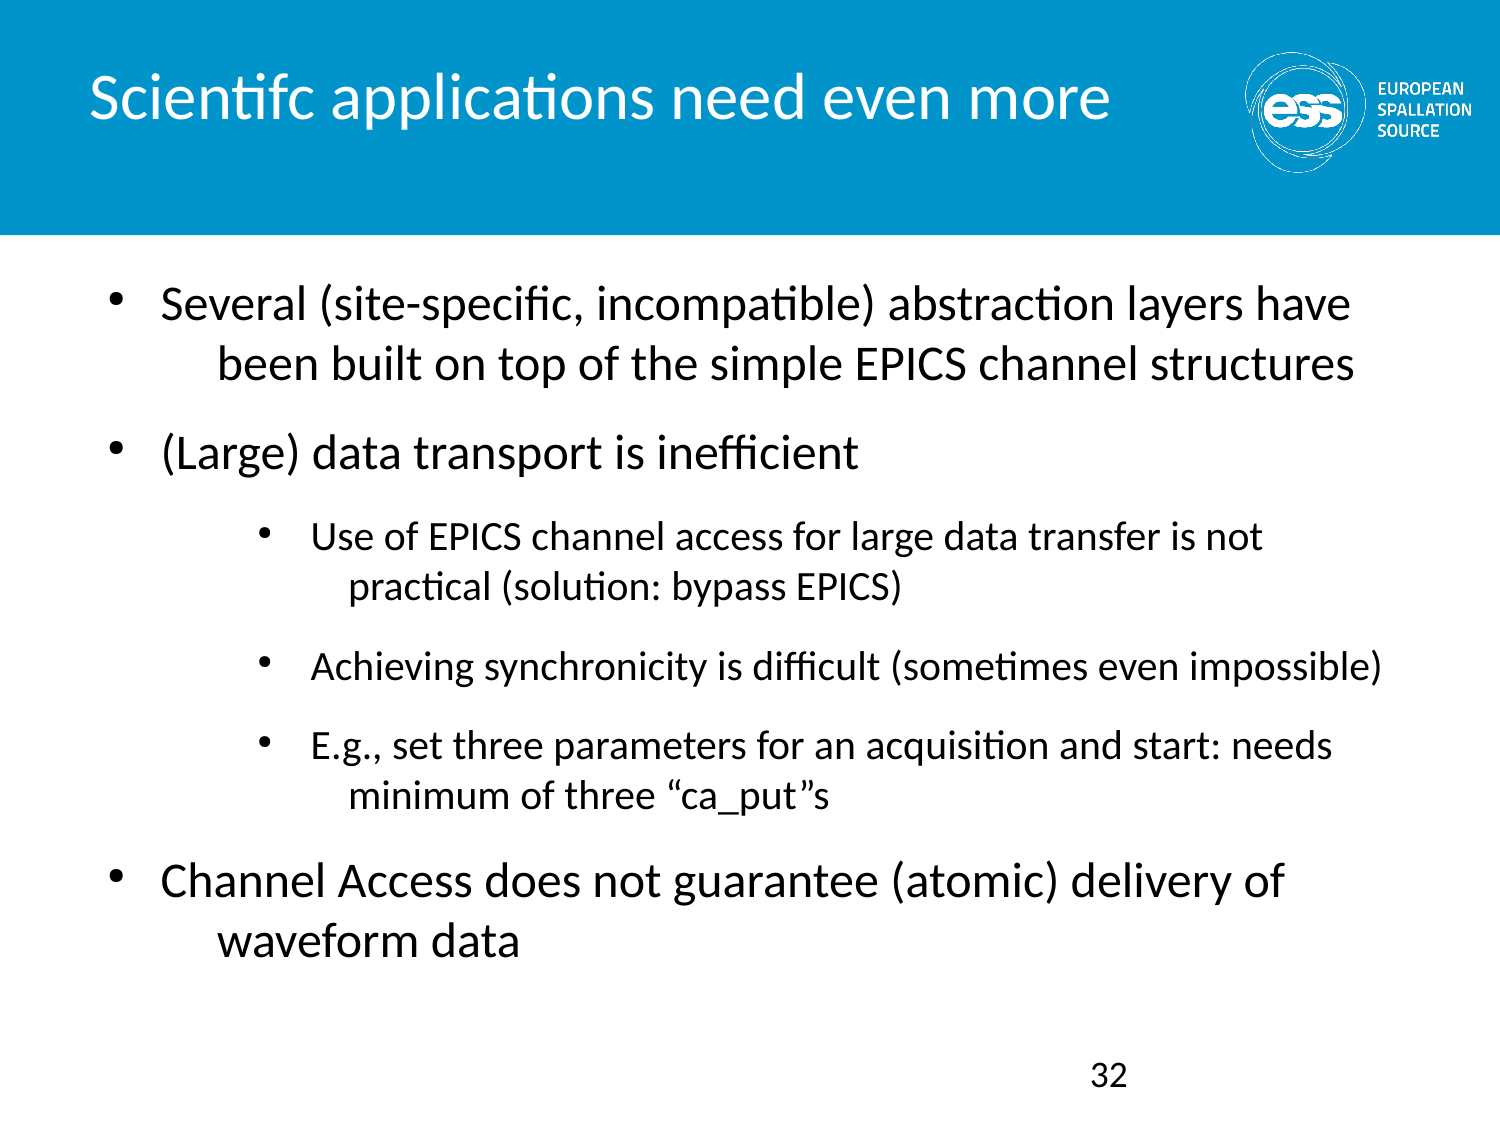

# Scientifc applications need even more
Several (site-specific, incompatible) abstraction layers have been built on top of the simple EPICS channel structures
(Large) data transport is inefficient
Use of EPICS channel access for large data transfer is not practical (solution: bypass EPICS)
Achieving synchronicity is difficult (sometimes even impossible)
E.g., set three parameters for an acquisition and start: needs minimum of three “ca_put”s
Channel Access does not guarantee (atomic) delivery of waveform data